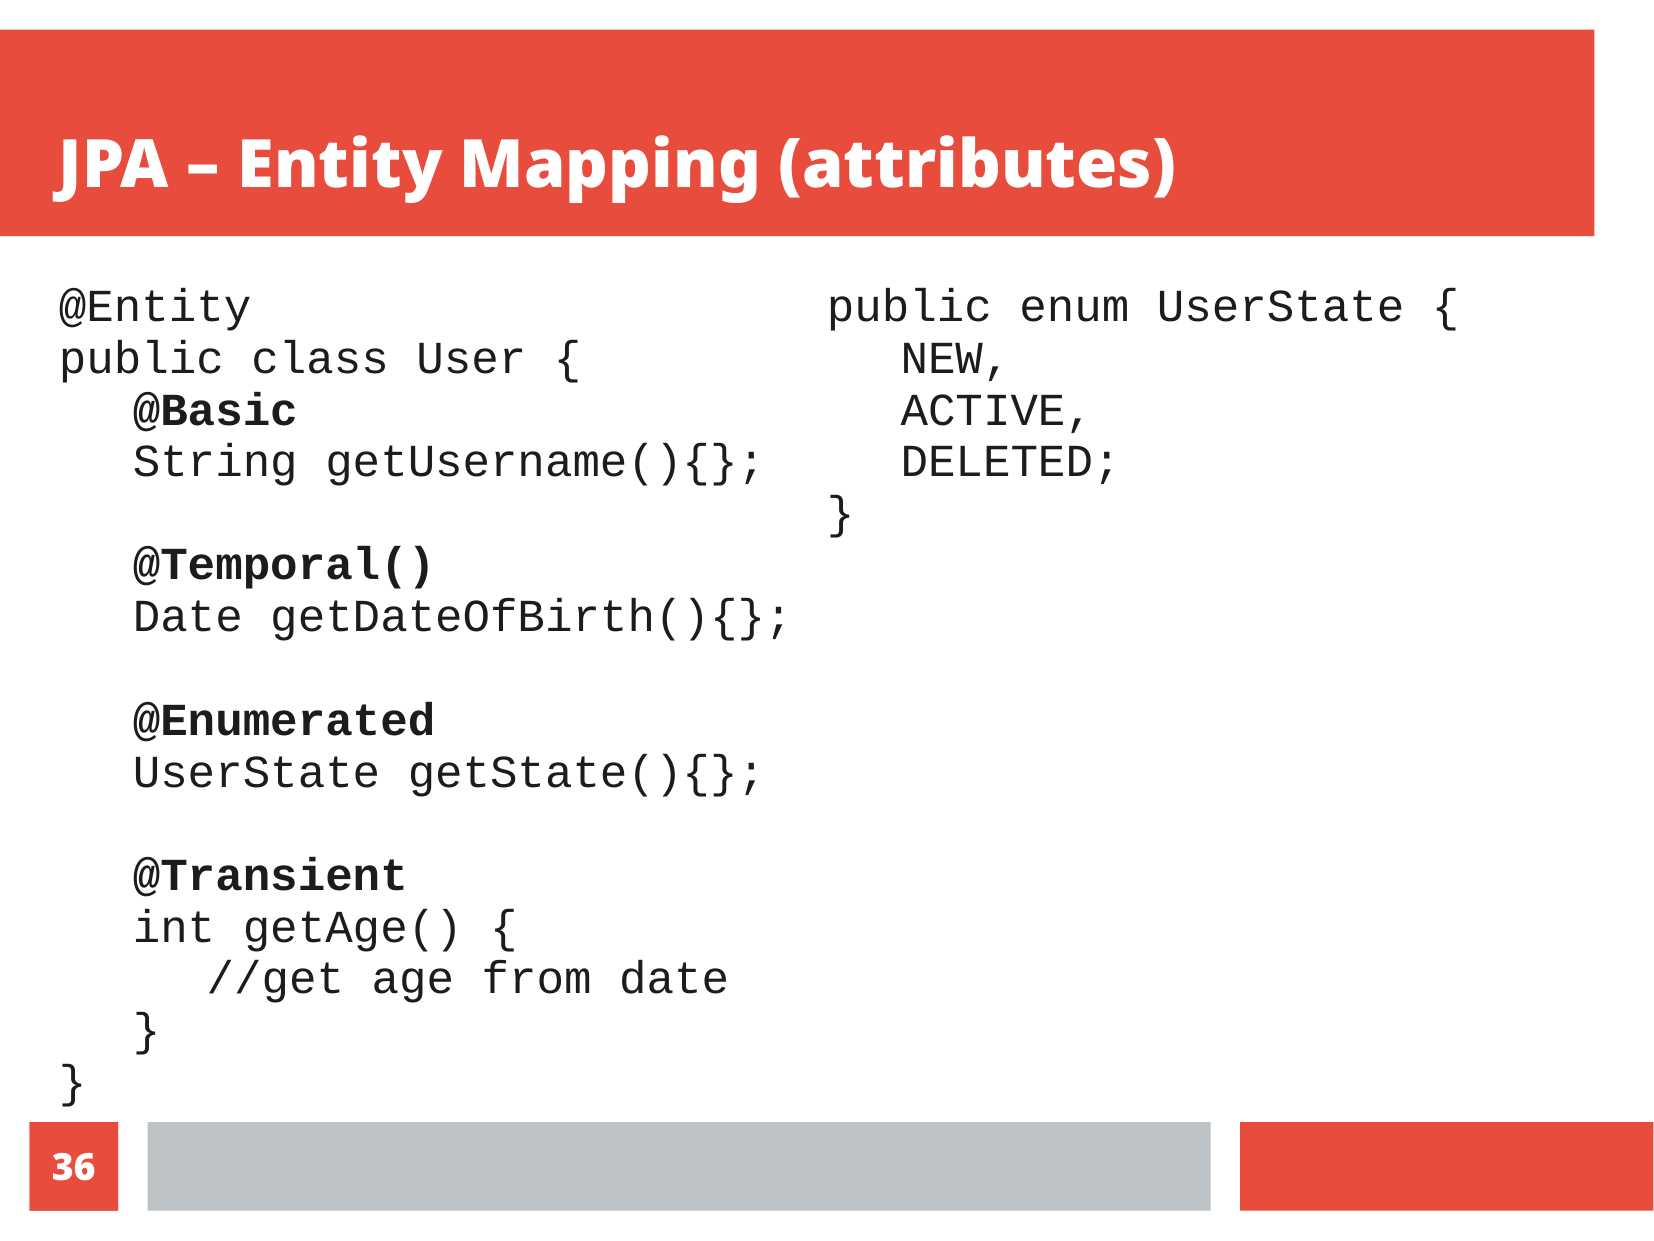

# JPA – Entity Mapping (attributes)
@Entity
public class User {
	@Basic
	String getUsername(){};
	@Temporal()
	Date getDateOfBirth(){};
	@Enumerated
	UserState getState(){};
	@Transient
	int getAge() {
		//get age from date
	}
}
public enum UserState {
	NEW,
	ACTIVE,
	DELETED;
}
36